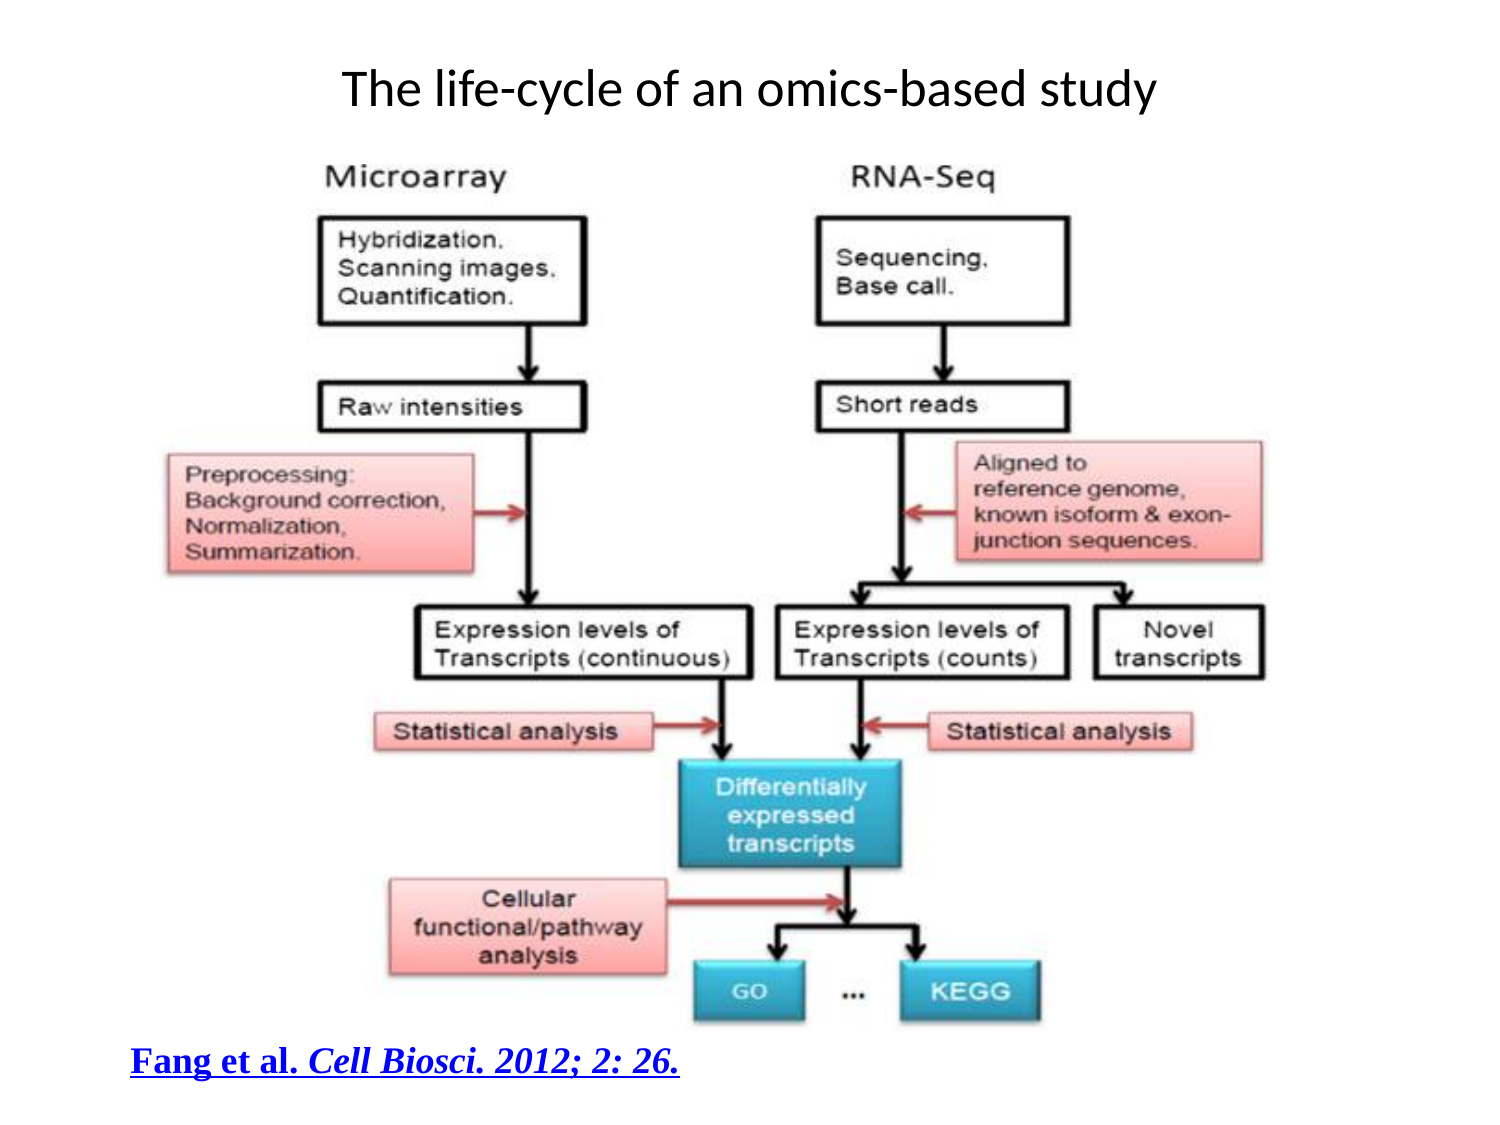

# The life-cycle of an omics-based study
Pathway Analysis !!!
Fang et al. Cell Biosci. 2012; 2: 26.